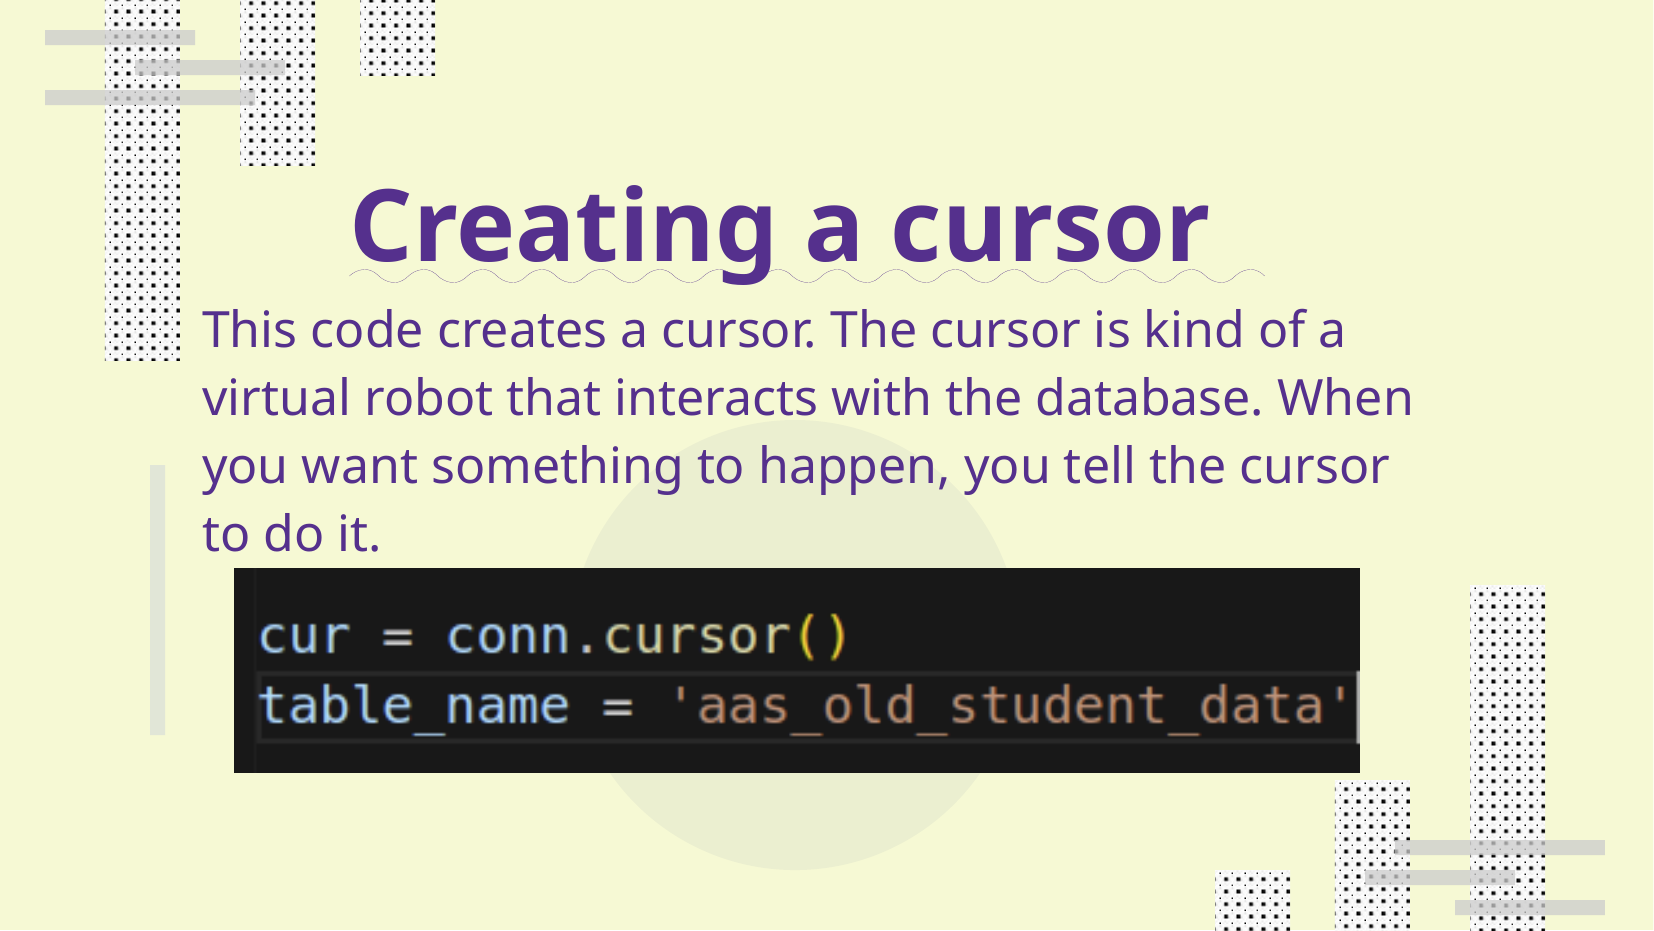

# Creating a cursor
This code creates a cursor. The cursor is kind of a virtual robot that interacts with the database. When you want something to happen, you tell the cursor to do it.